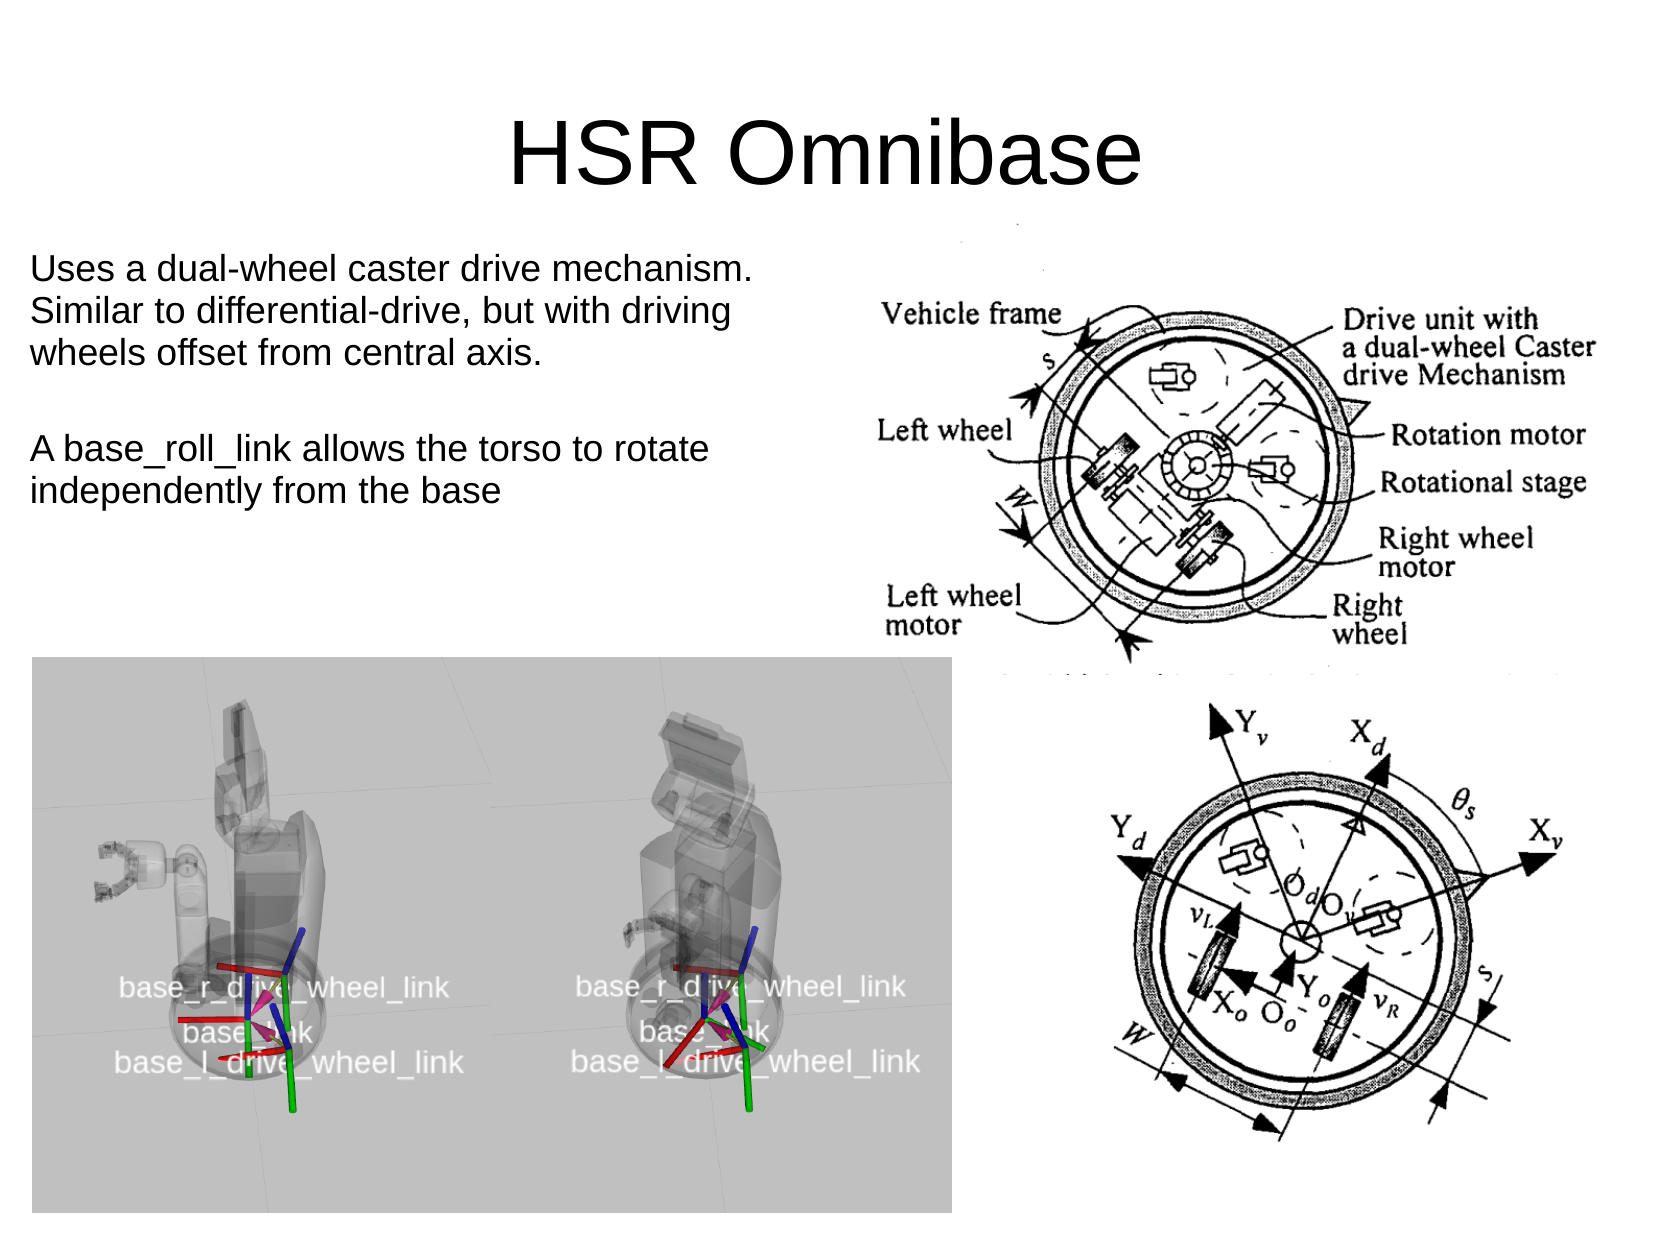

# HSR Omnibase
Uses a dual-wheel caster drive mechanism. Similar to differential-drive, but with driving wheels offset from central axis.
A base_roll_link allows the torso to rotate independently from the base